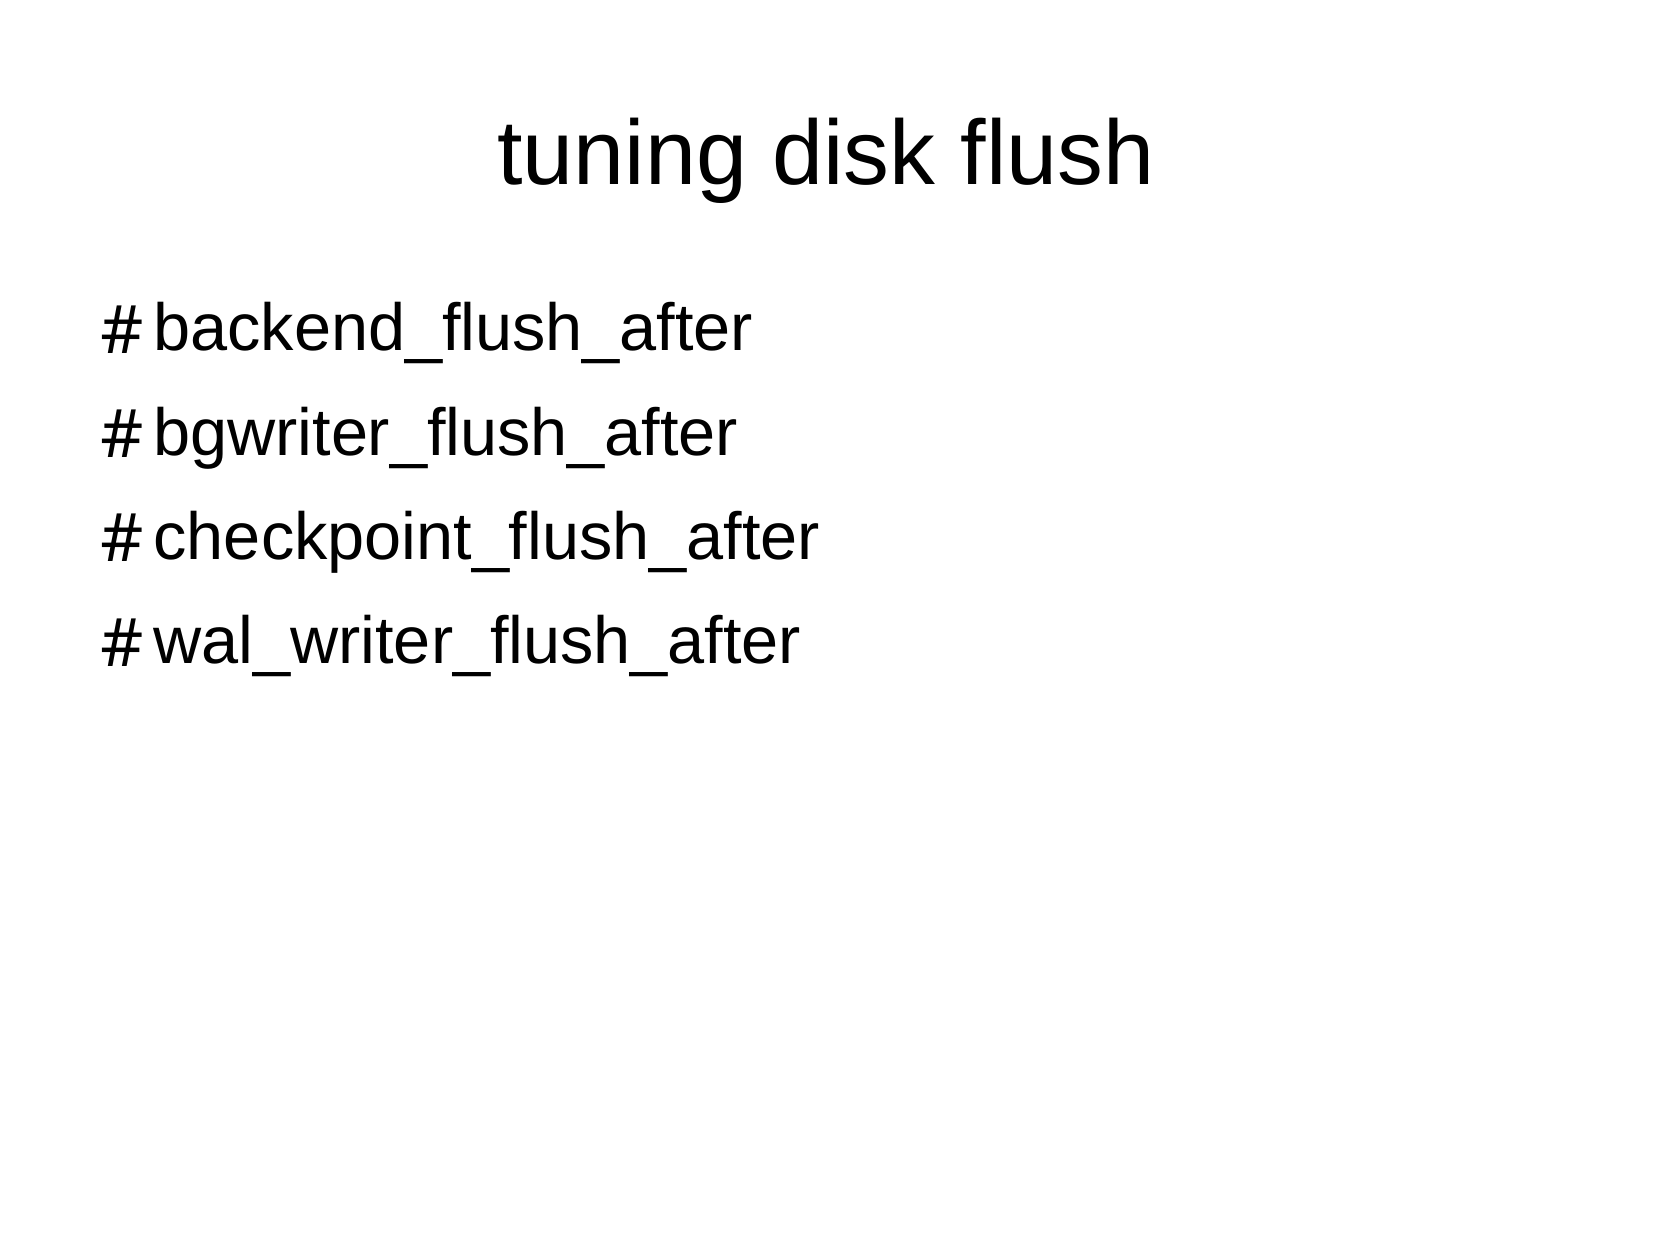

# tuning disk flush
backend_flush_after
bgwriter_flush_after
checkpoint_flush_after
wal_writer_flush_after